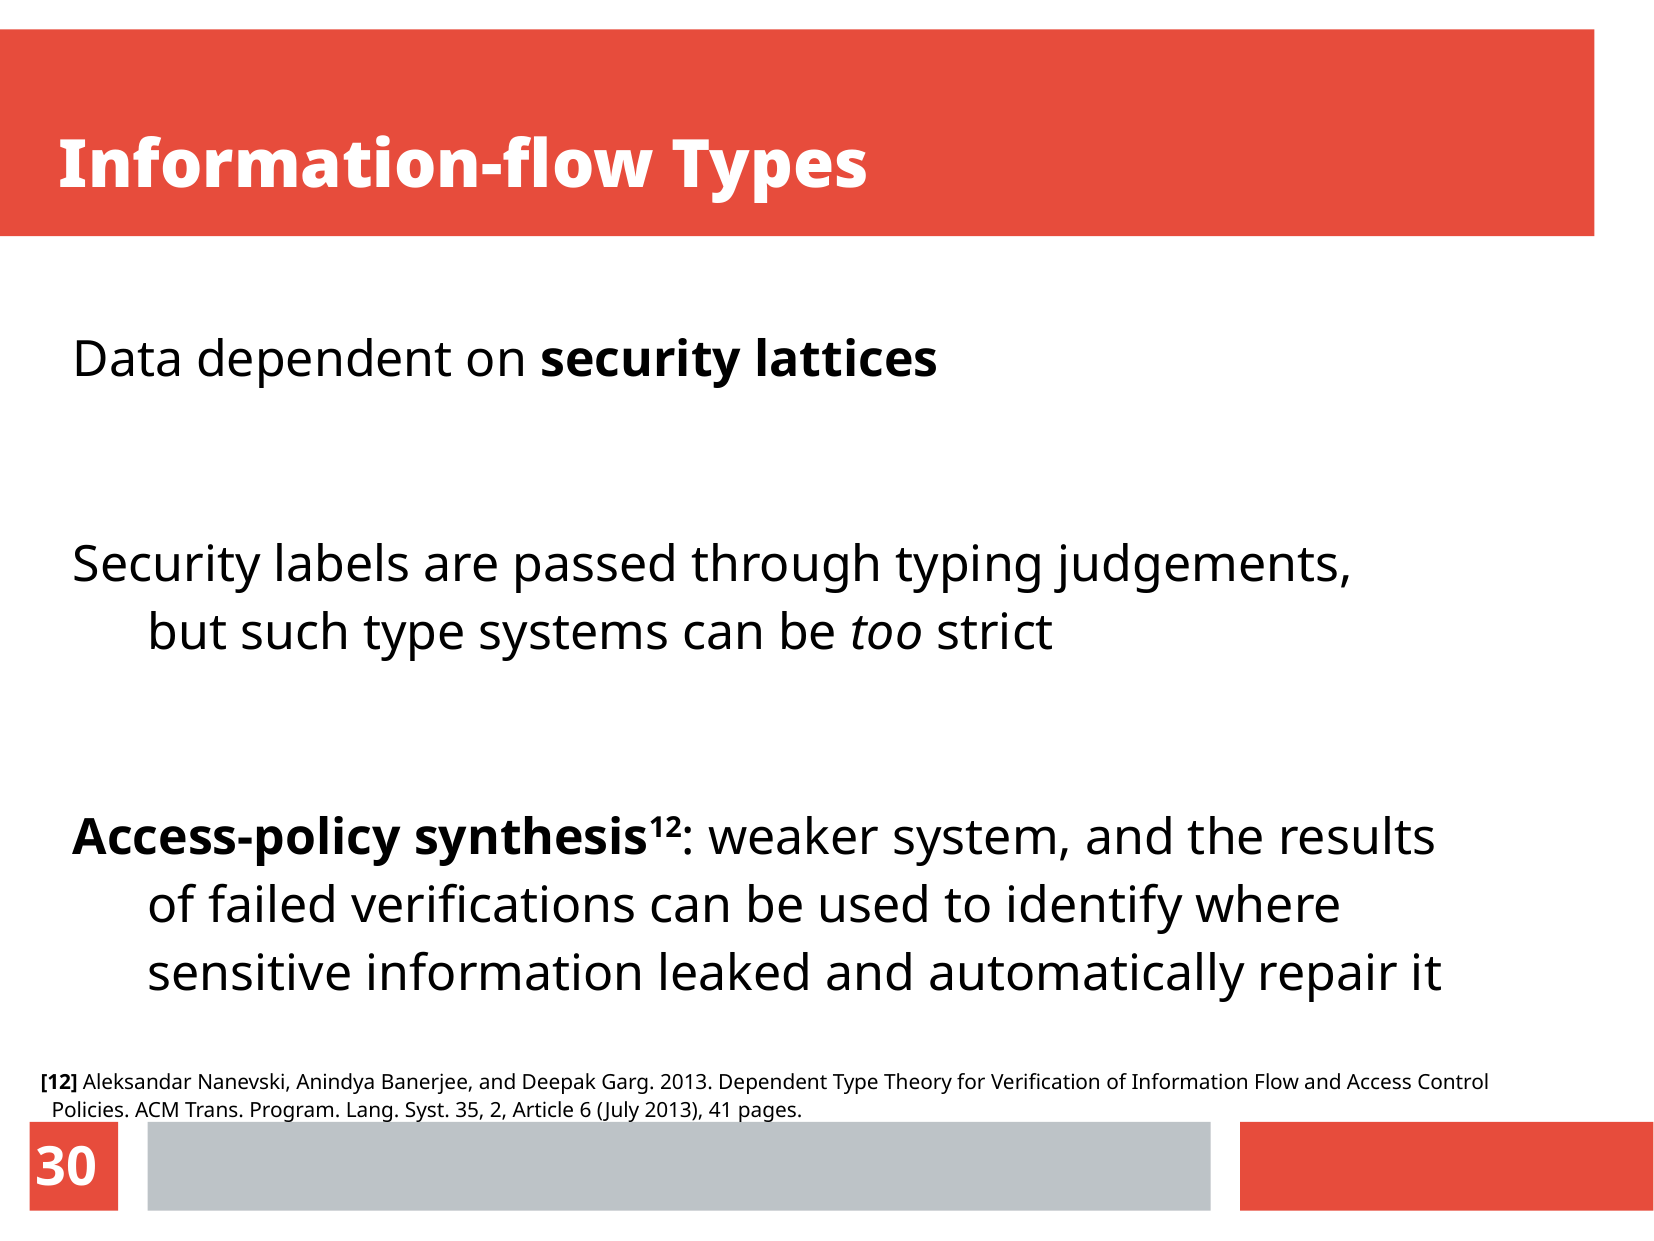

# Information-flow Types
Data dependent on security lattices
Security labels are passed through typing judgements,
	but such type systems can be too strict
Access-policy synthesis12: weaker system, and the results
	of failed verifications can be used to identify where
	sensitive information leaked and automatically repair it
[12] Aleksandar Nanevski, Anindya Banerjee, and Deepak Garg. 2013. Dependent Type Theory for Verification of Information Flow and Access Control
 Policies. ACM Trans. Program. Lang. Syst. 35, 2, Article 6 (July 2013), 41 pages.
30
90